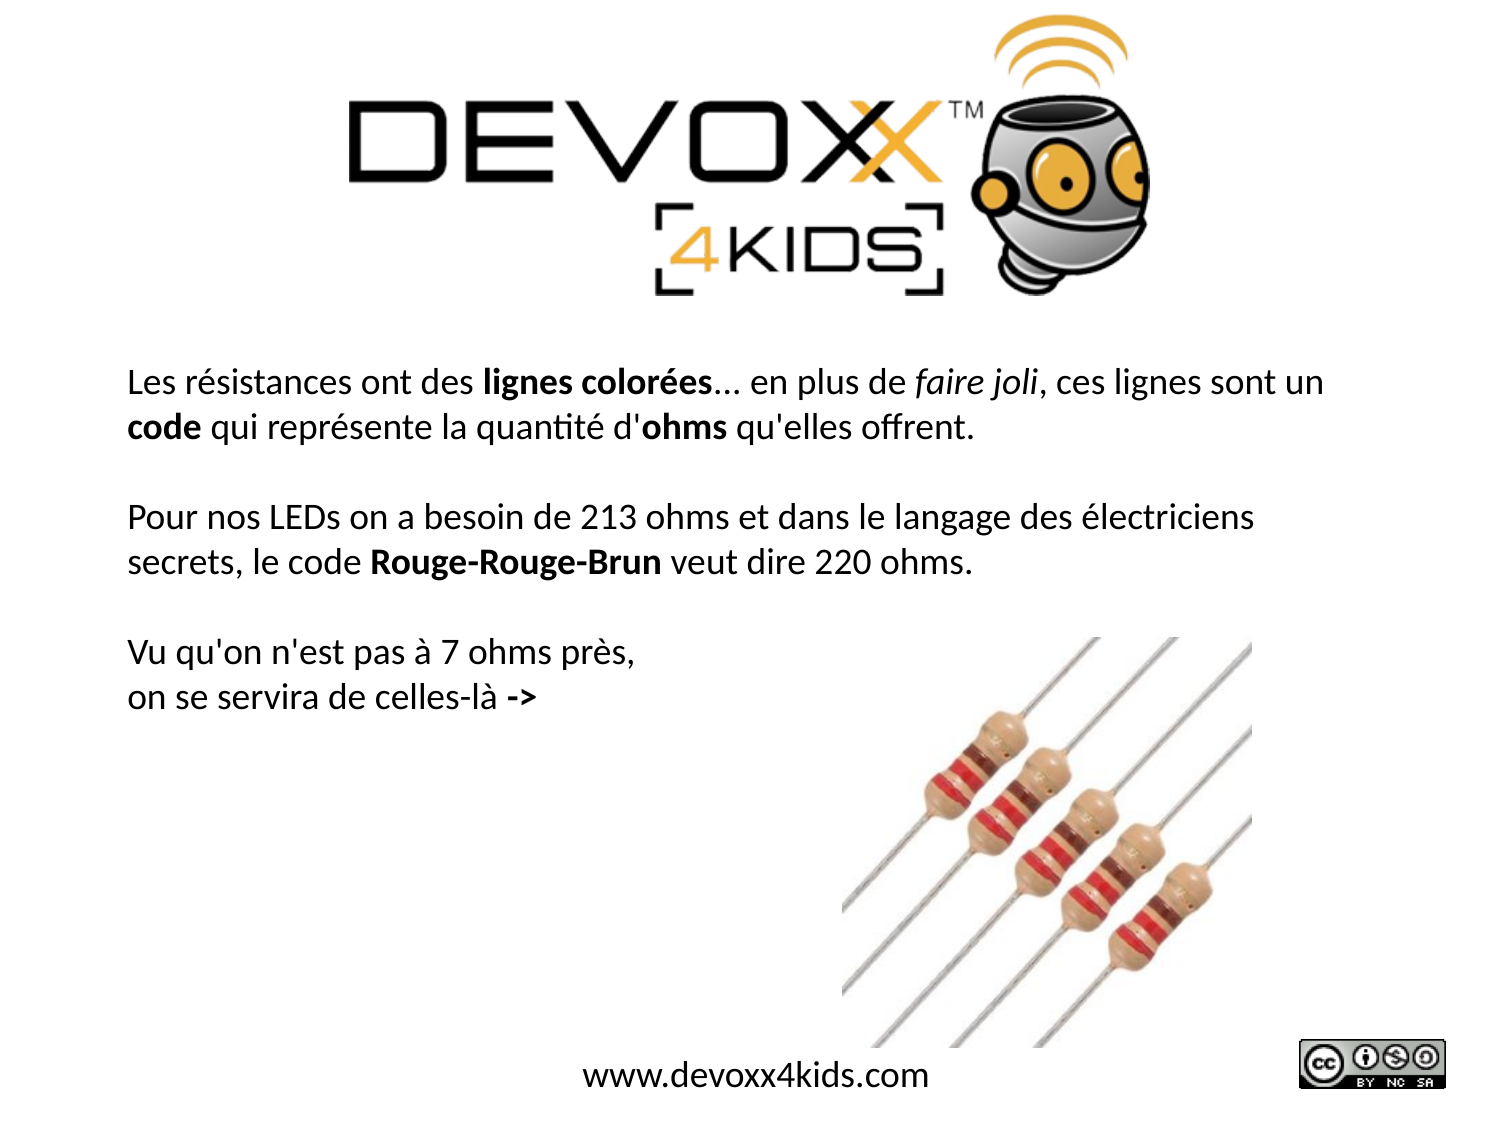

# Les résistances ont des lignes colorées... en plus de faire joli, ces lignes sont un code qui représente la quantité d'ohms qu'elles offrent. Pour nos LEDs on a besoin de 213 ohms et dans le langage des électriciens secrets, le code Rouge-Rouge-Brun veut dire 220 ohms. Vu qu'on n'est pas à 7 ohms près, on se servira de celles-là ->